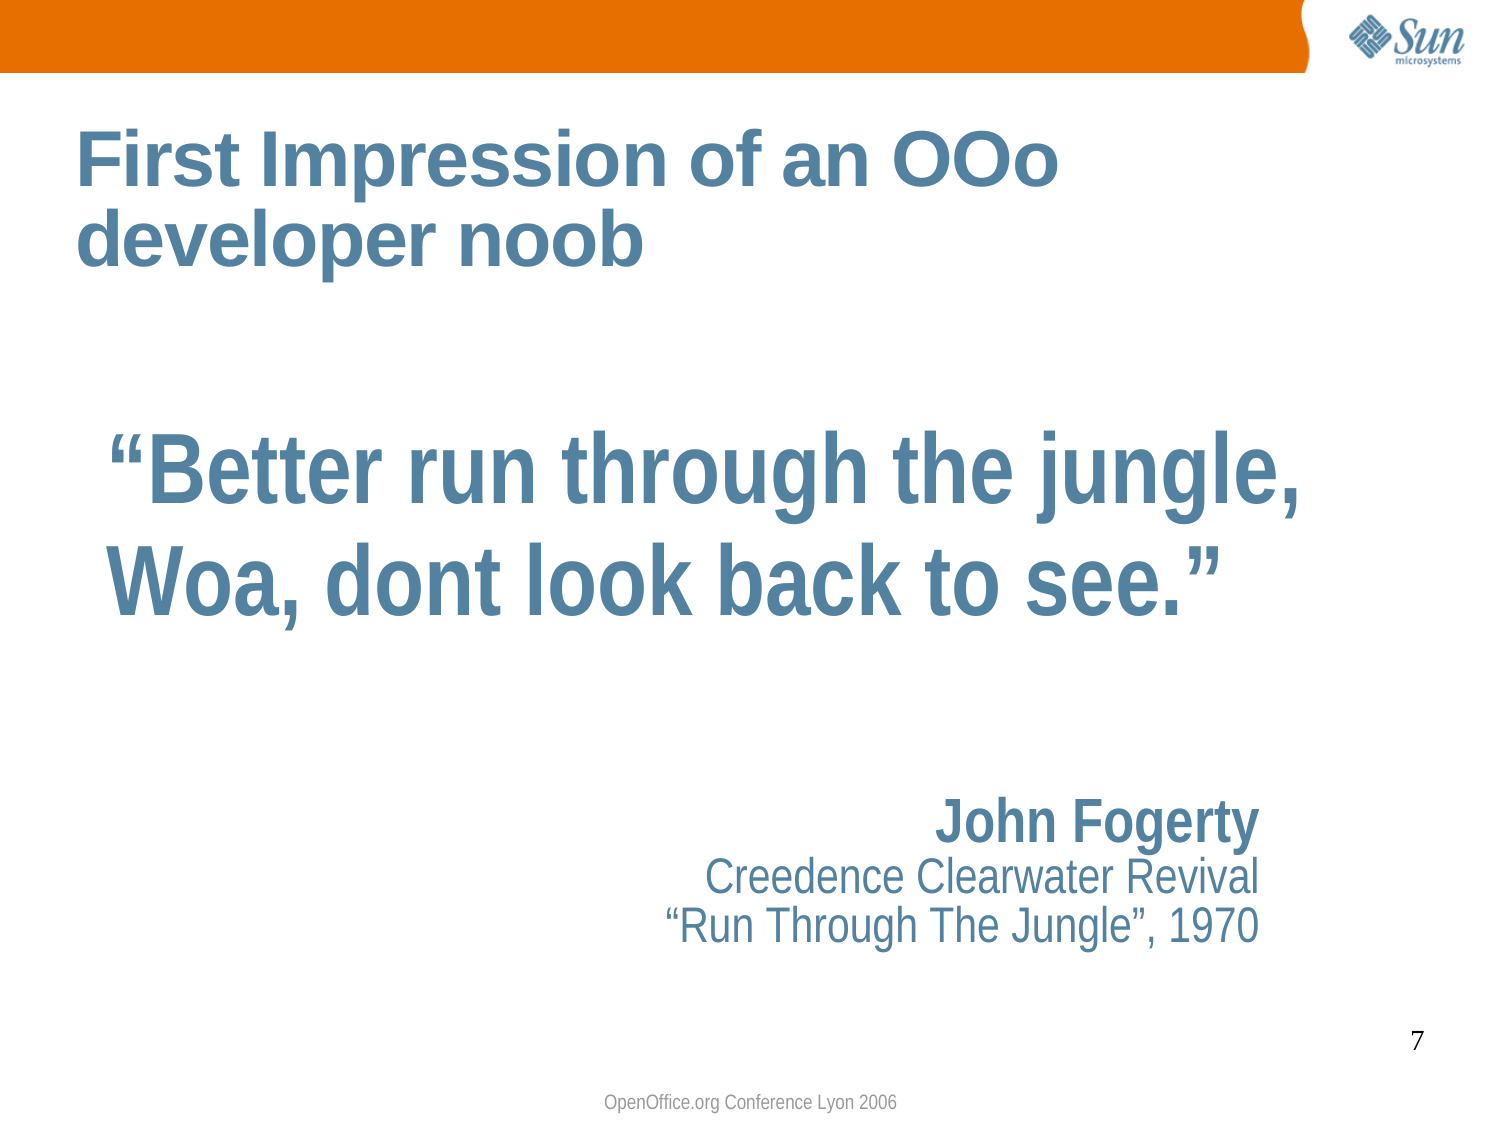

# First Impression of an OOo developer noob
“Better run through the jungle,
Woa, dont look back to see.”
John Fogerty
Creedence Clearwater Revival
“Run Through The Jungle”, 1970